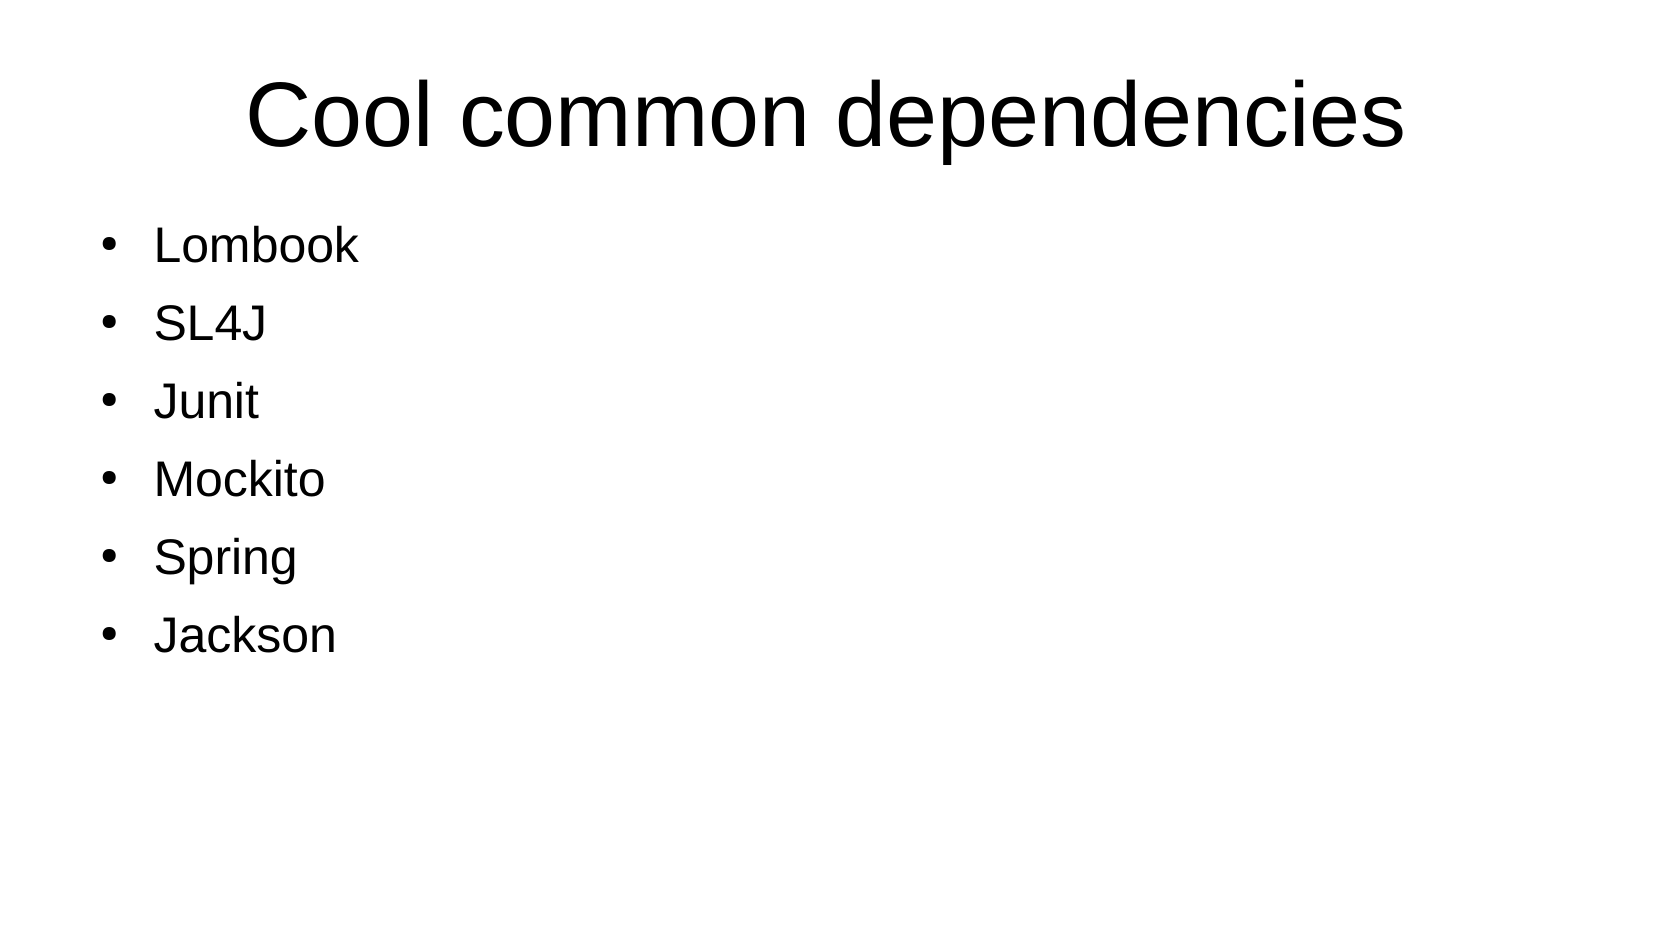

# Cool common dependencies
Lombook
SL4J
Junit
Mockito
Spring
Jackson